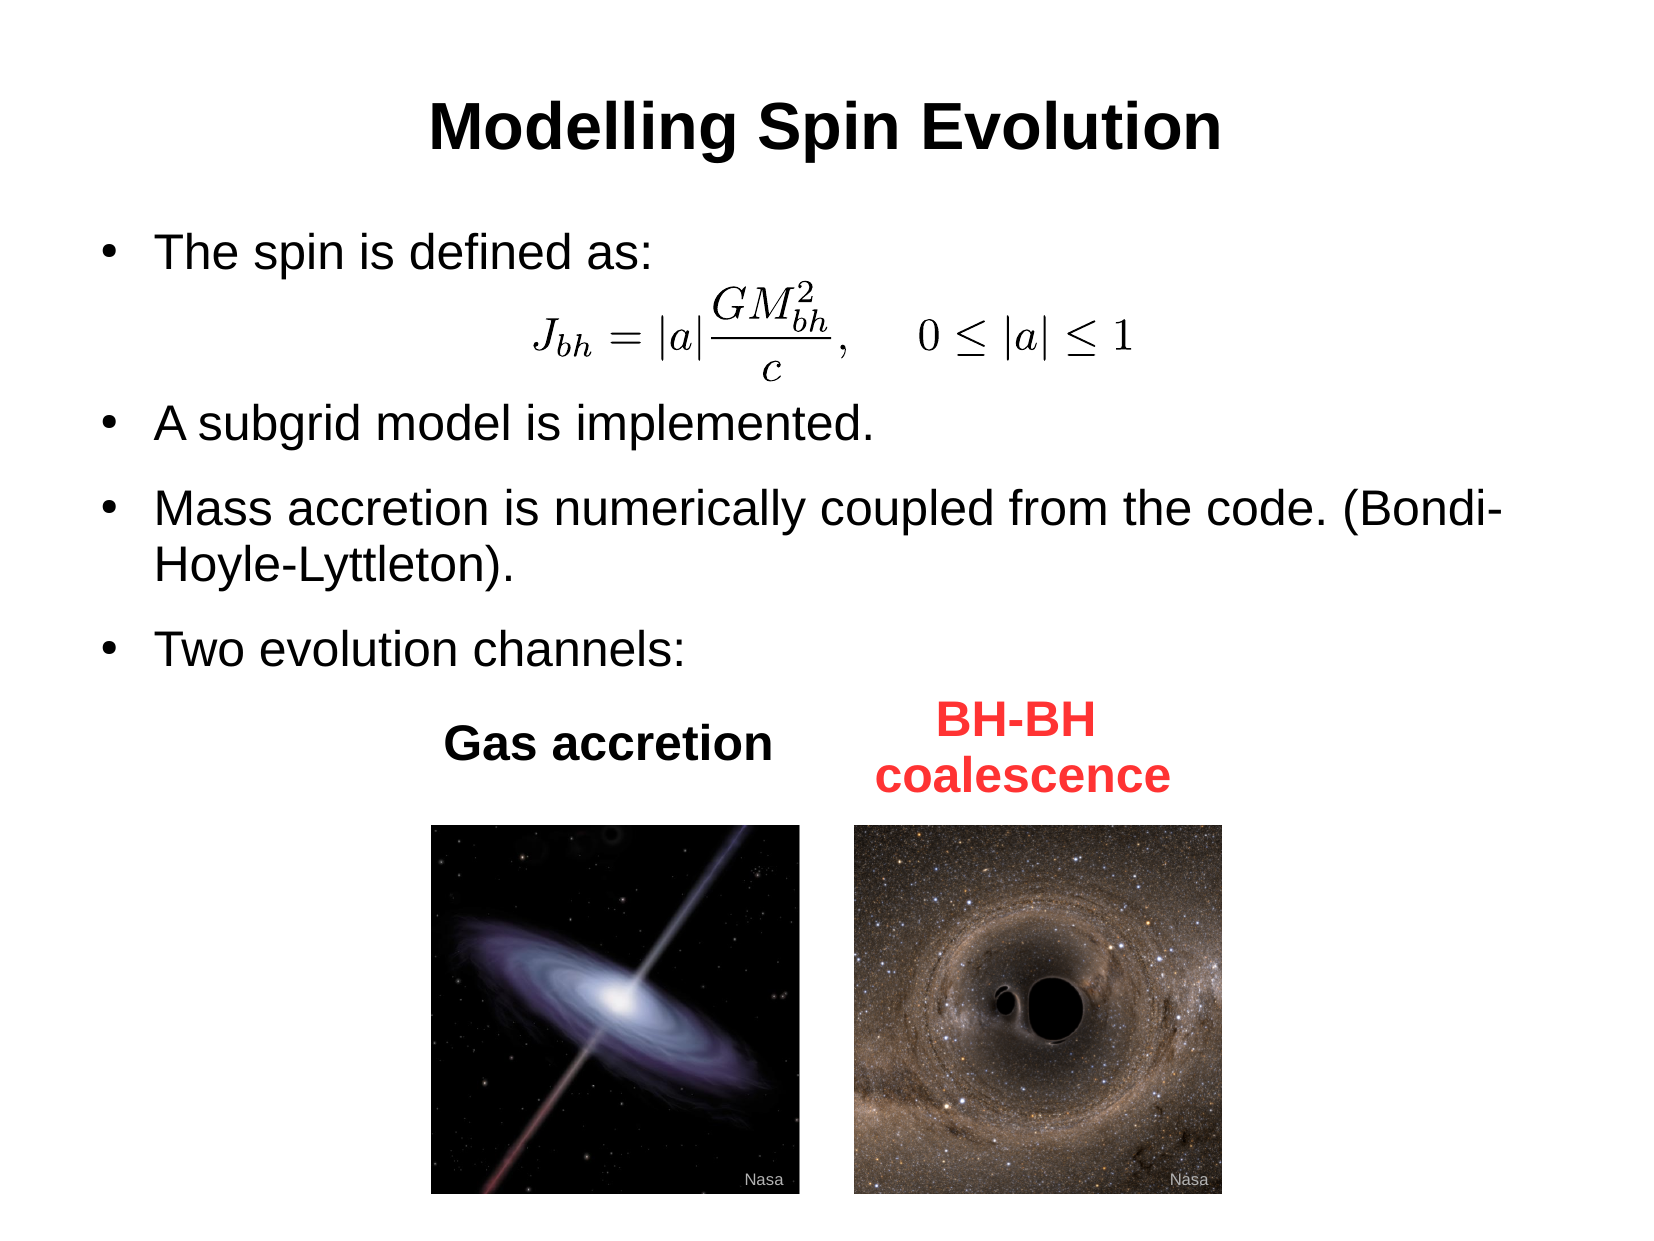

Modelling Spin Evolution
# The spin is defined as:
A subgrid model is implemented.
Mass accretion is numerically coupled from the code. (Bondi-Hoyle-Lyttleton).
Two evolution channels:
BH-BH coalescence
Gas accretion
Nasa
Nasa